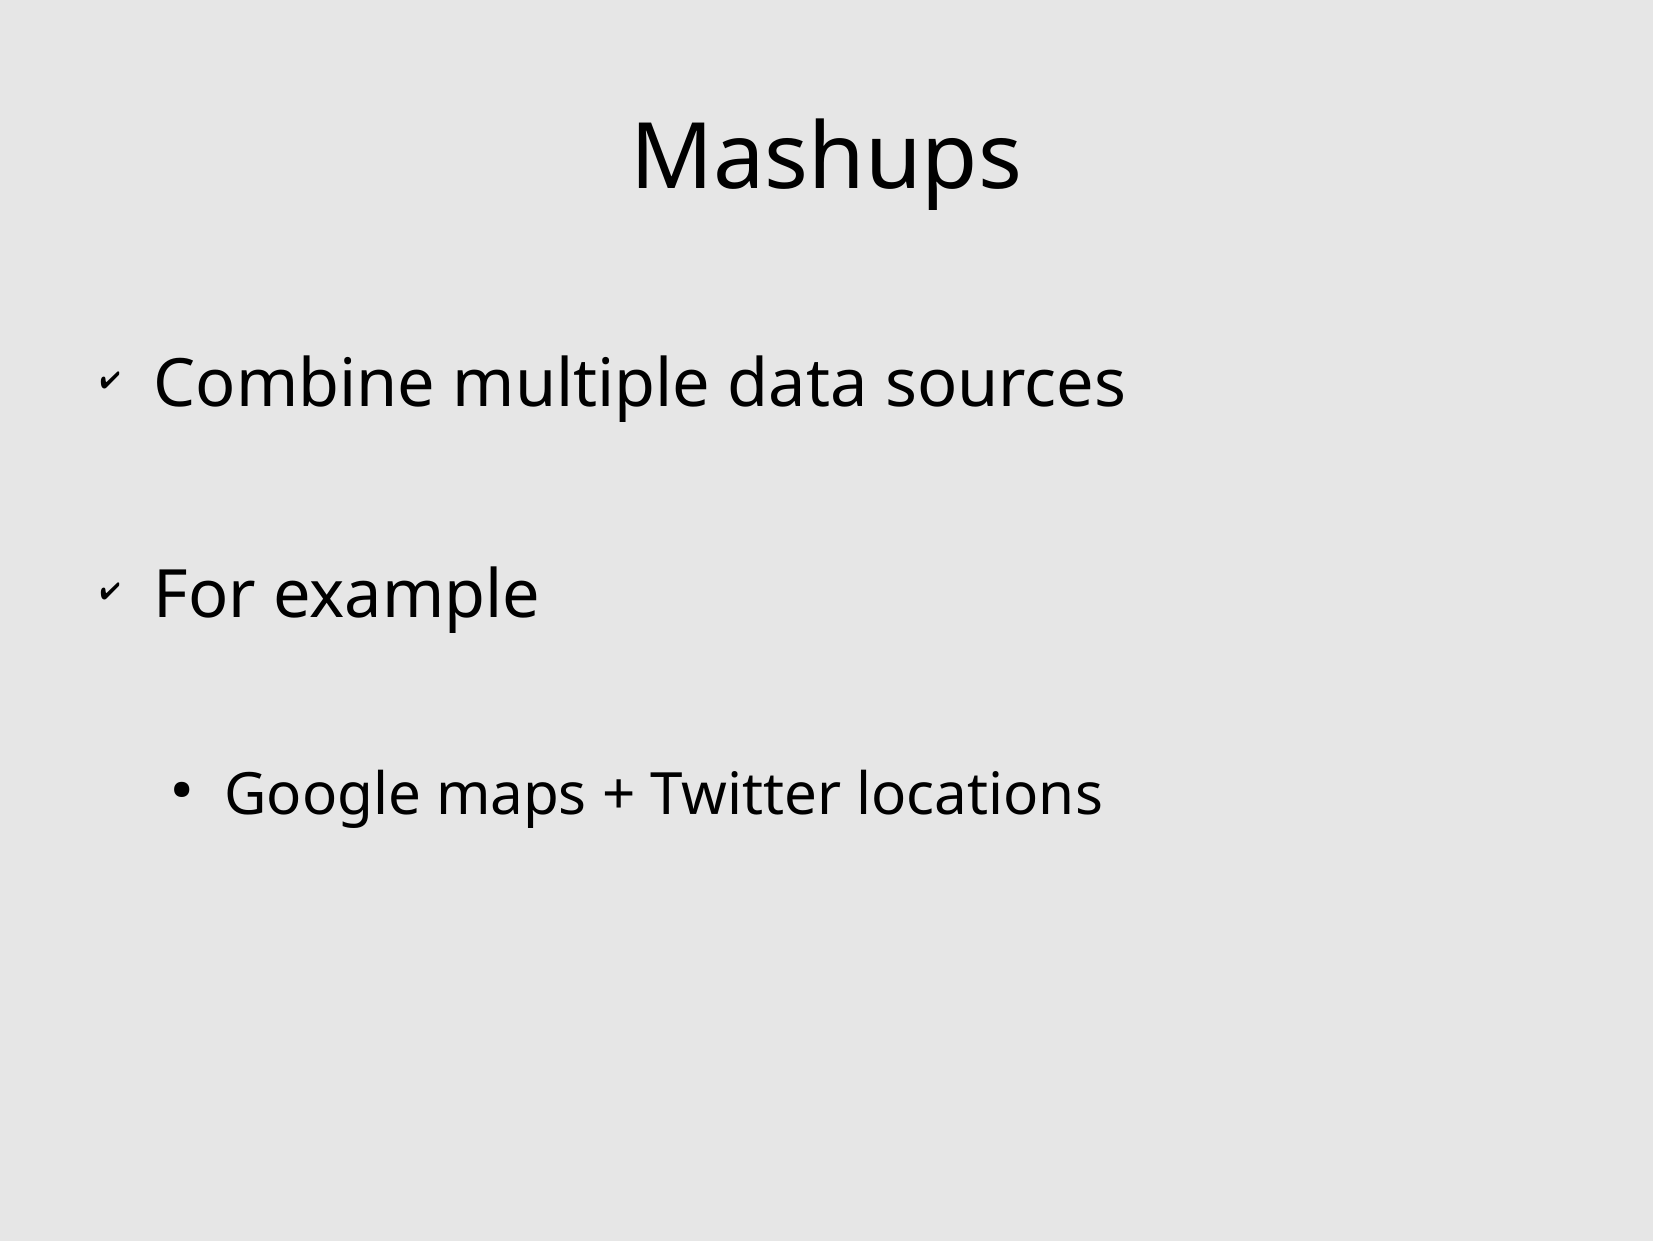

# Mashups
Combine multiple data sources
For example
Google maps + Twitter locations